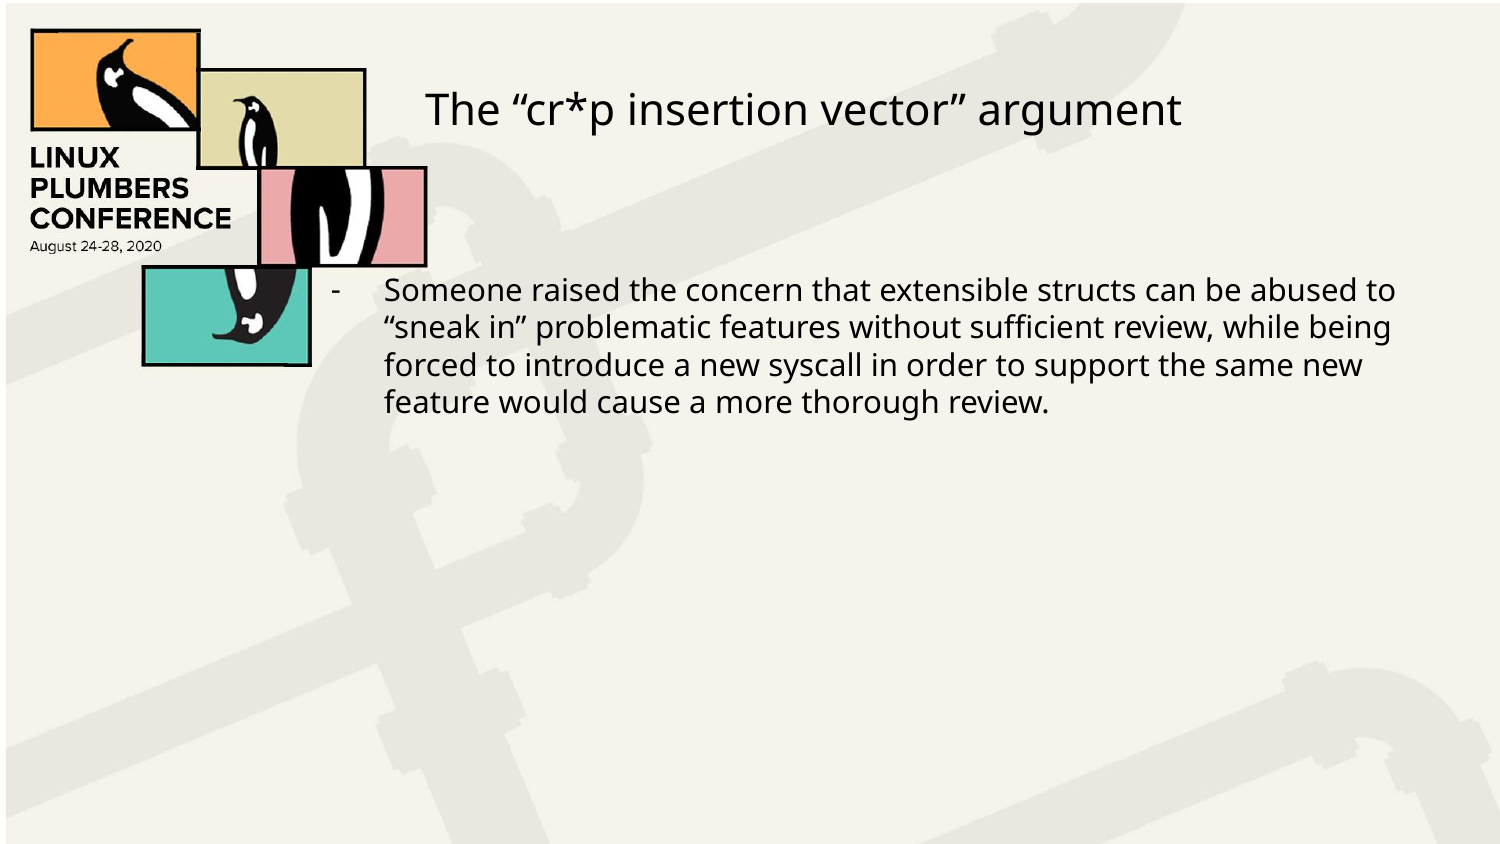

# The “cr*p insertion vector” argument
Someone raised the concern that extensible structs can be abused to “sneak in” problematic features without sufficient review, while being forced to introduce a new syscall in order to support the same new feature would cause a more thorough review.